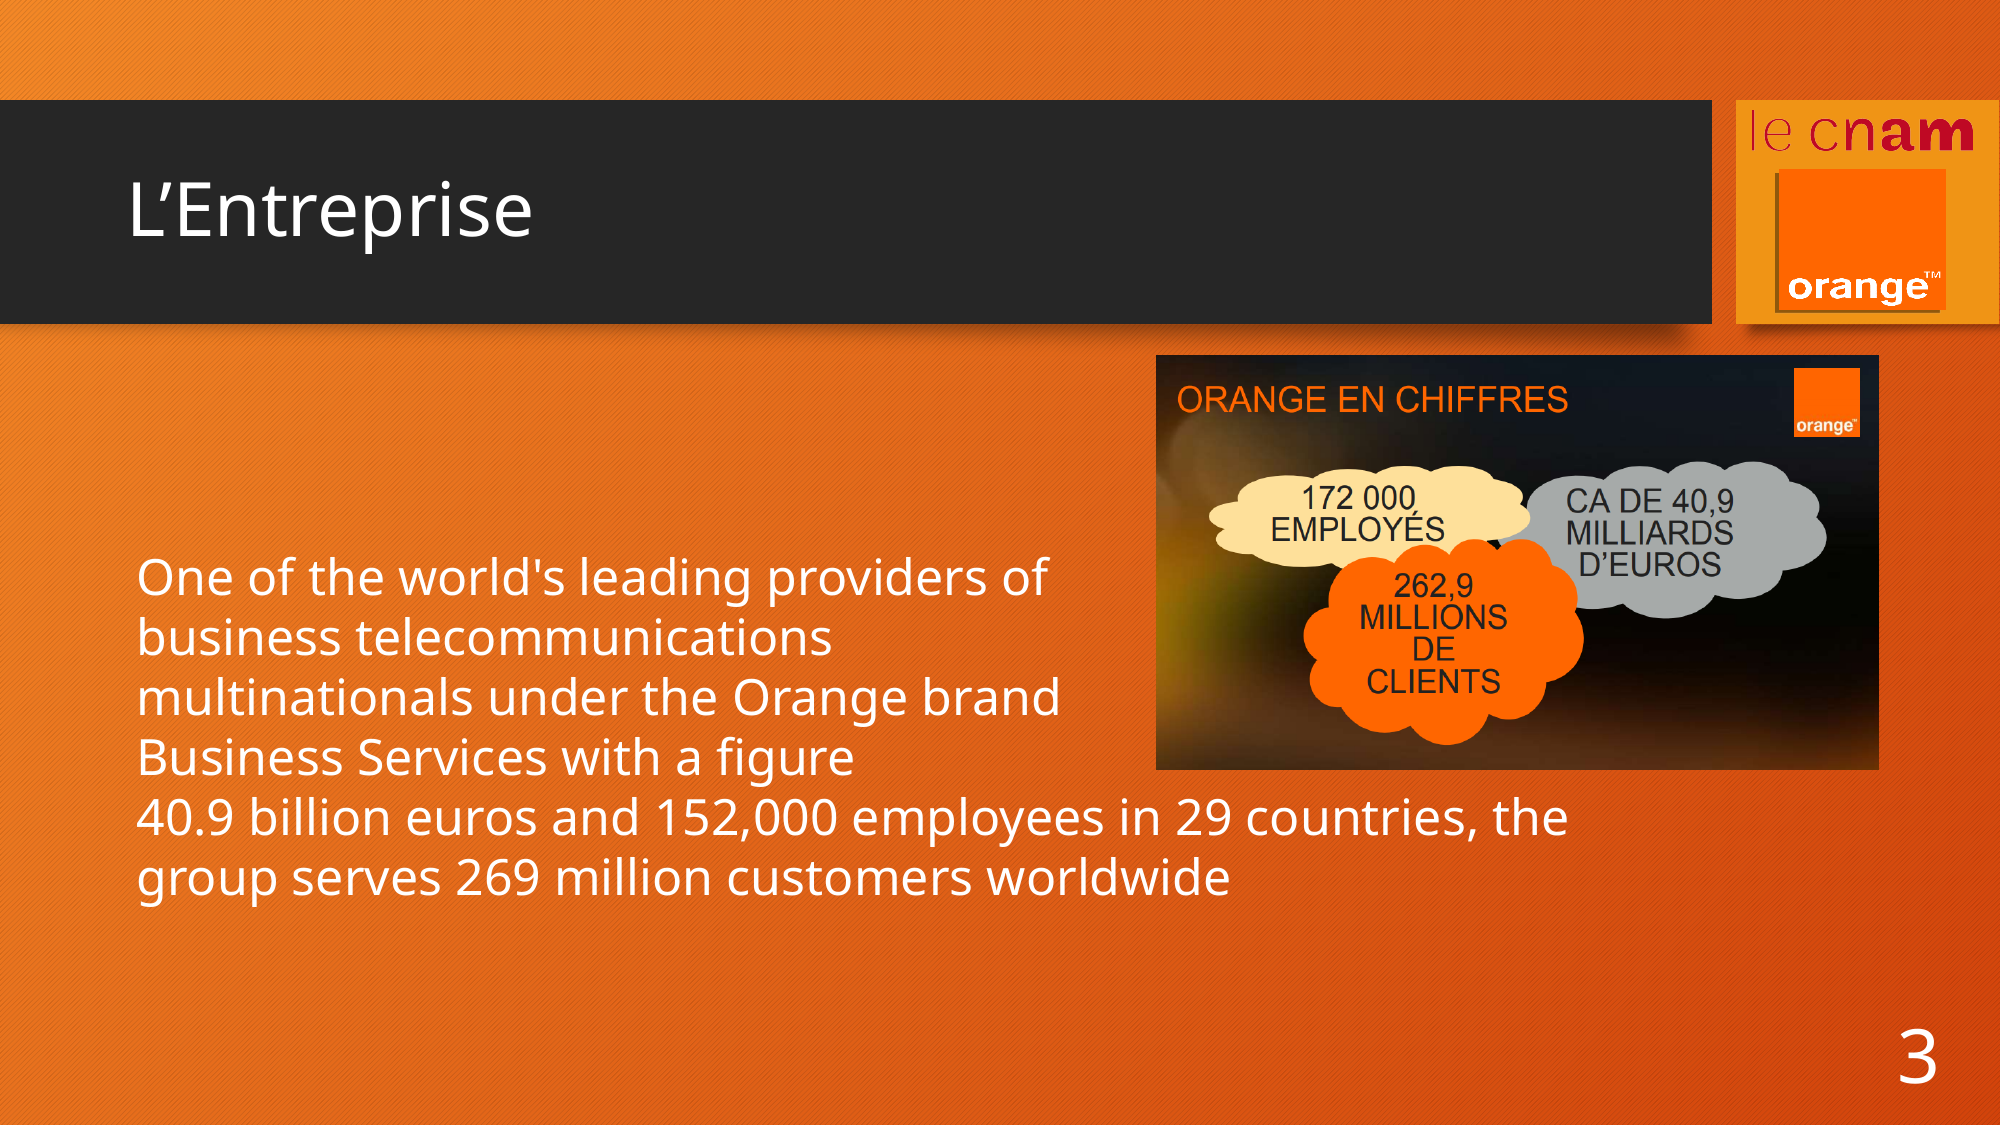

# L’Entreprise
One of the world's leading providers of
business telecommunications
multinationals under the Orange brand
Business Services with a figure
40.9 billion euros and 152,000 employees in 29 countries, the group serves 269 million customers worldwide